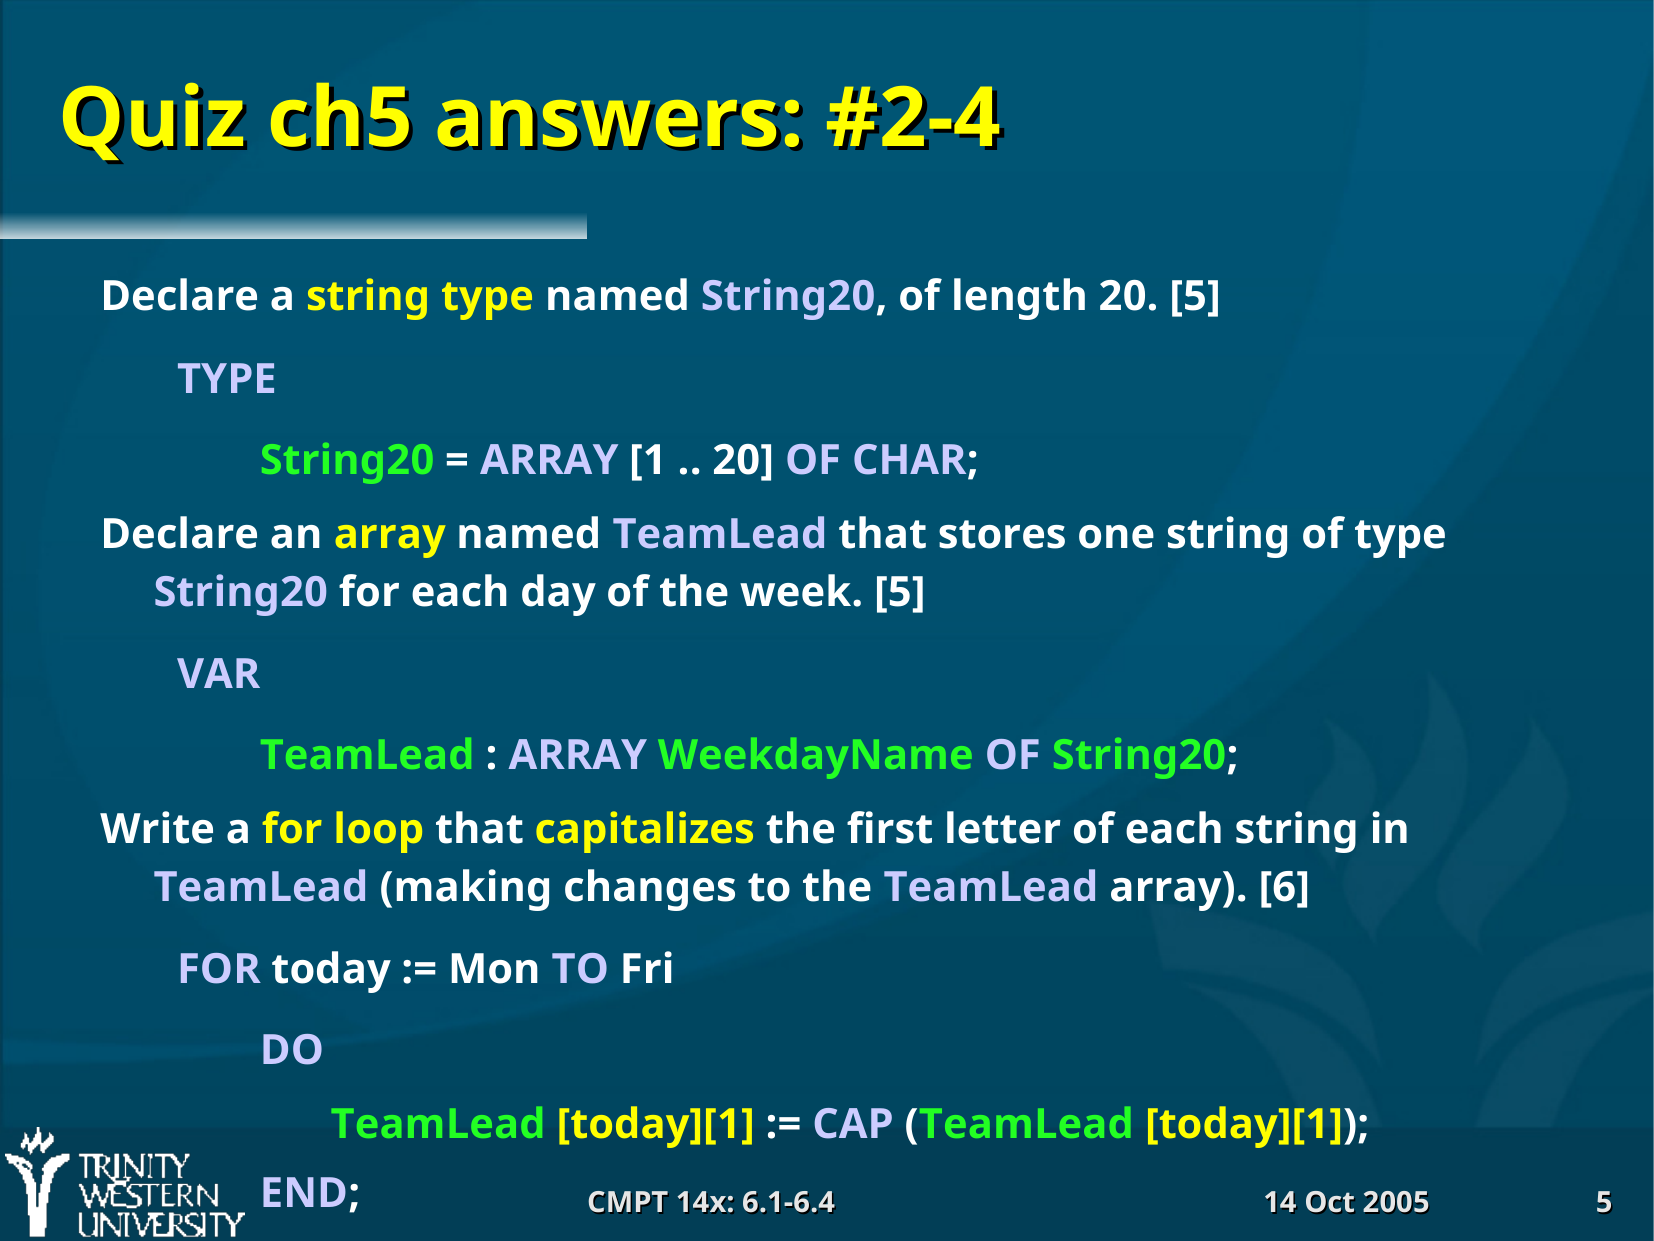

# Quiz ch5 answers: #2-4
Declare a string type named String20, of length 20. [5]
TYPE
String20 = ARRAY [1 .. 20] OF CHAR;
Declare an array named TeamLead that stores one string of type String20 for each day of the week. [5]
VAR
TeamLead : ARRAY WeekdayName OF String20;
Write a for loop that capitalizes the first letter of each string in TeamLead (making changes to the TeamLead array). [6]
FOR today := Mon TO Fri
DO
TeamLead [today][1] := CAP (TeamLead [today][1]);
END;
CMPT 14x: 6.1-6.4
14 Oct 2005
5